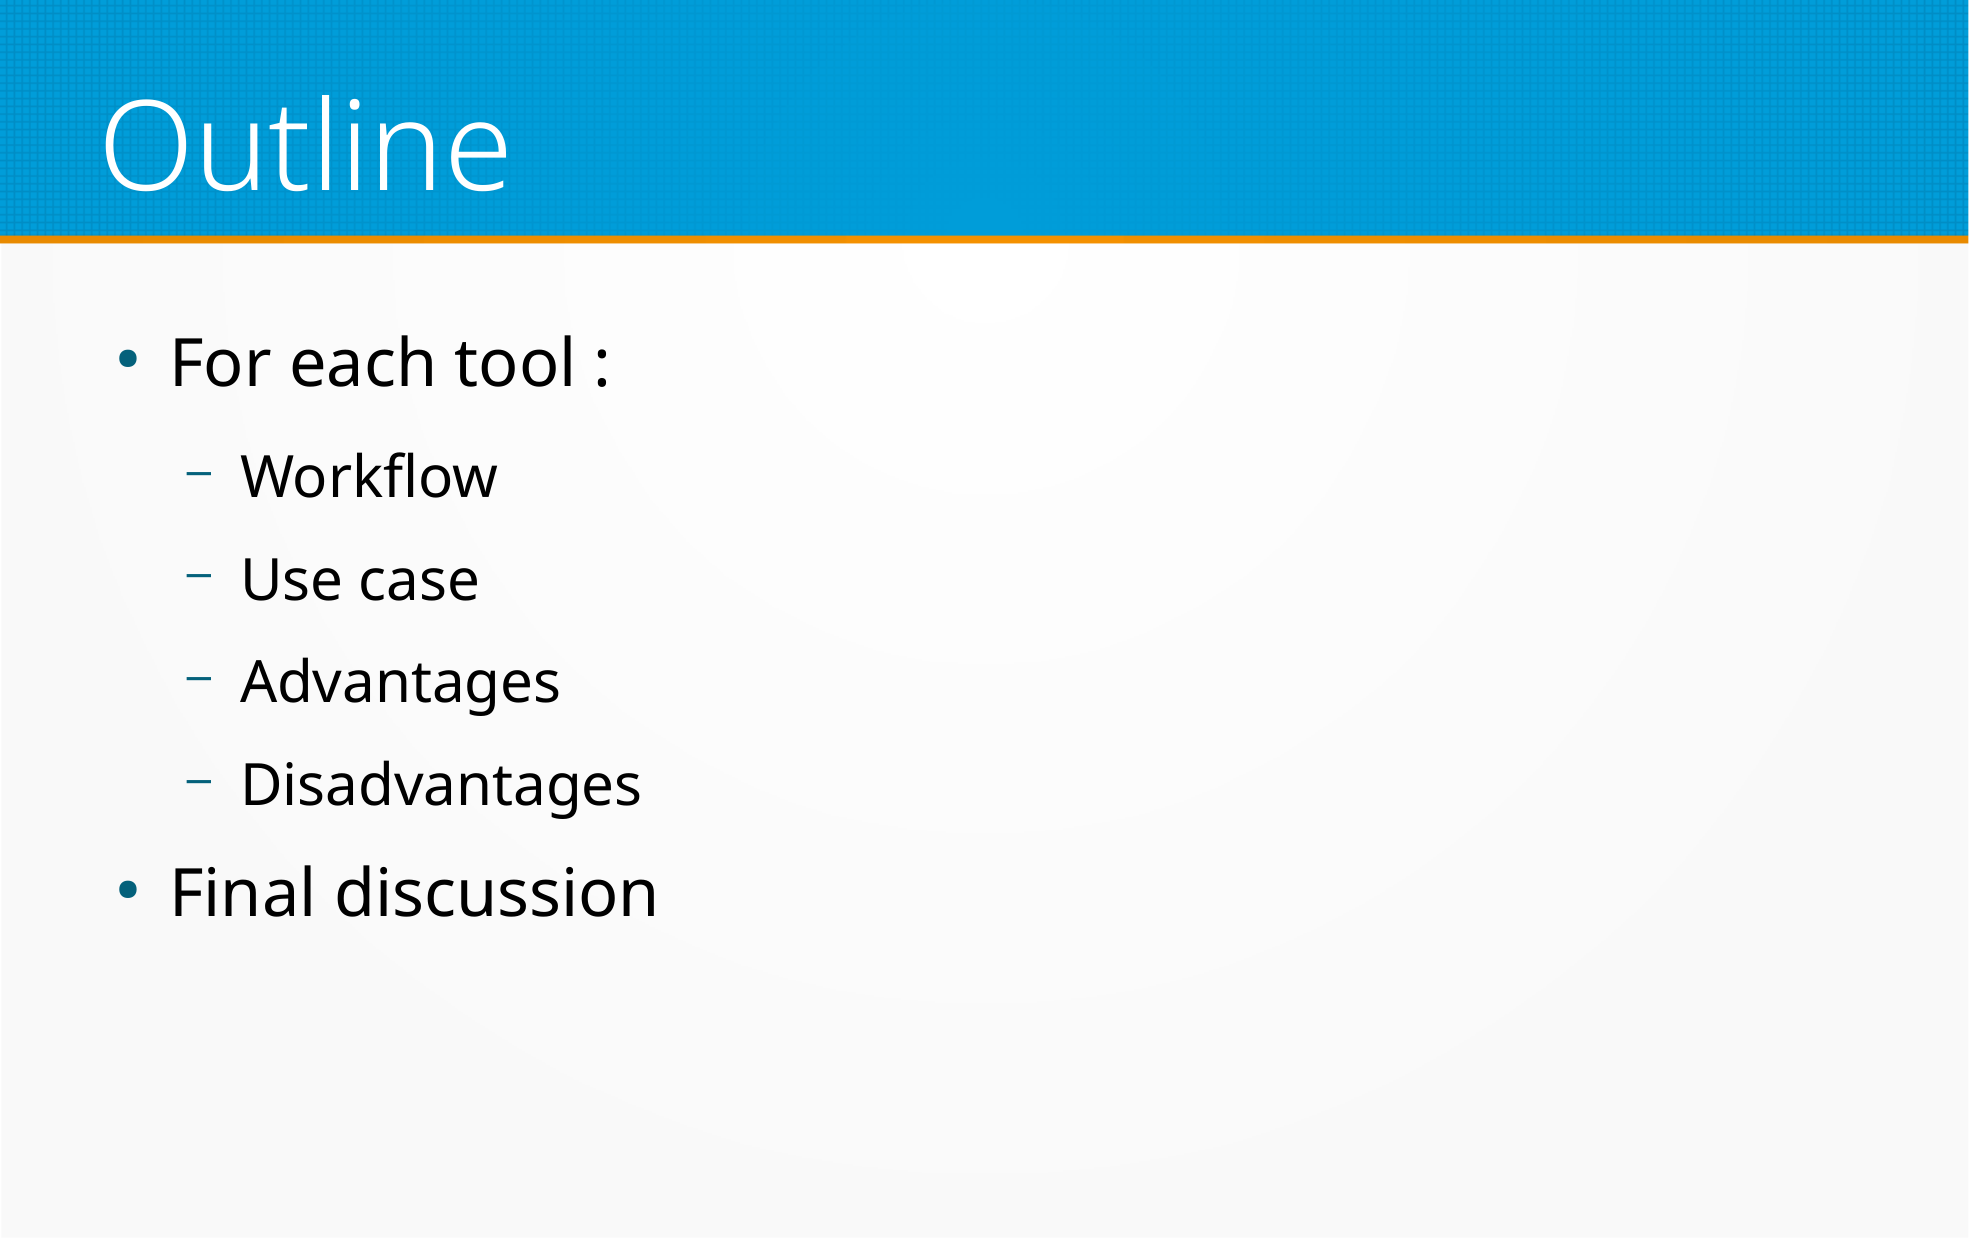

# Outline
For each tool :
Workflow
Use case
Advantages
Disadvantages
Final discussion